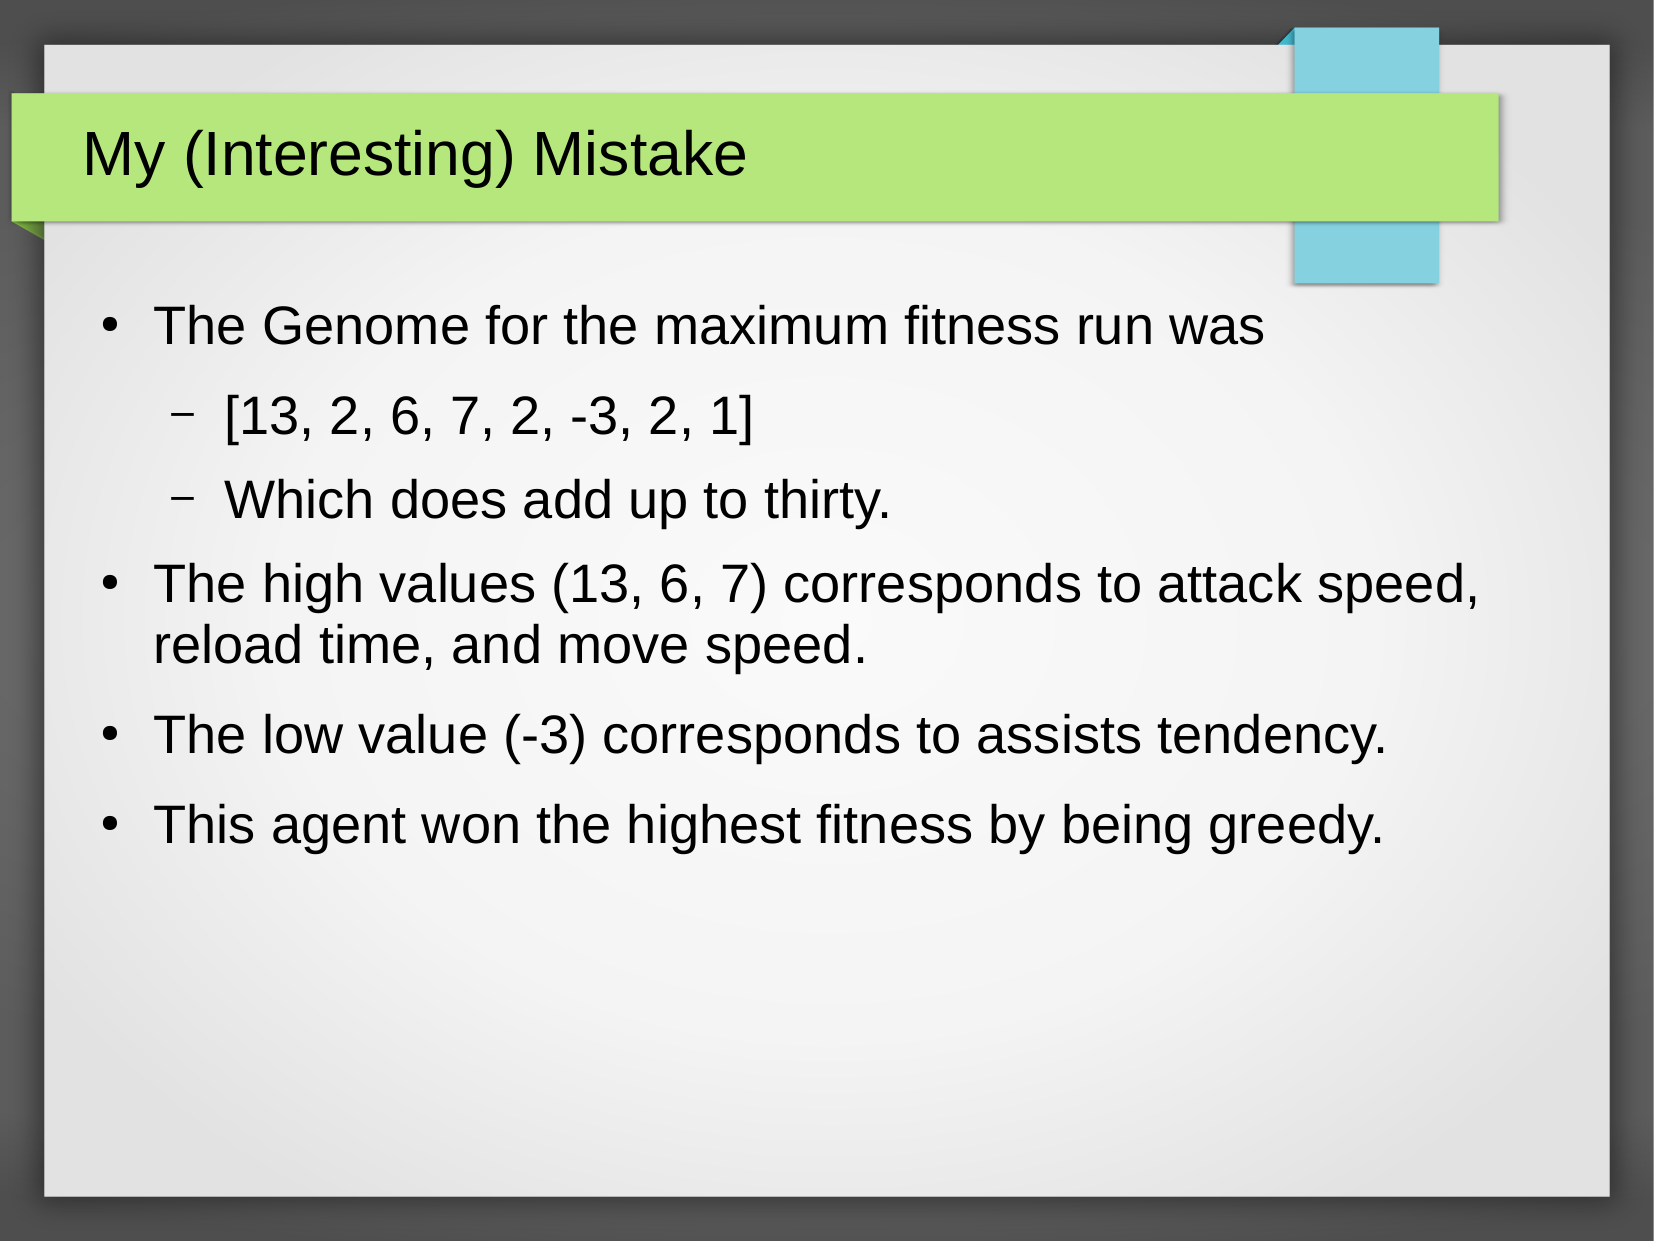

# My (Interesting) Mistake
The Genome for the maximum fitness run was
[13, 2, 6, 7, 2, -3, 2, 1]
Which does add up to thirty.
The high values (13, 6, 7) corresponds to attack speed, reload time, and move speed.
The low value (-3) corresponds to assists tendency.
This agent won the highest fitness by being greedy.